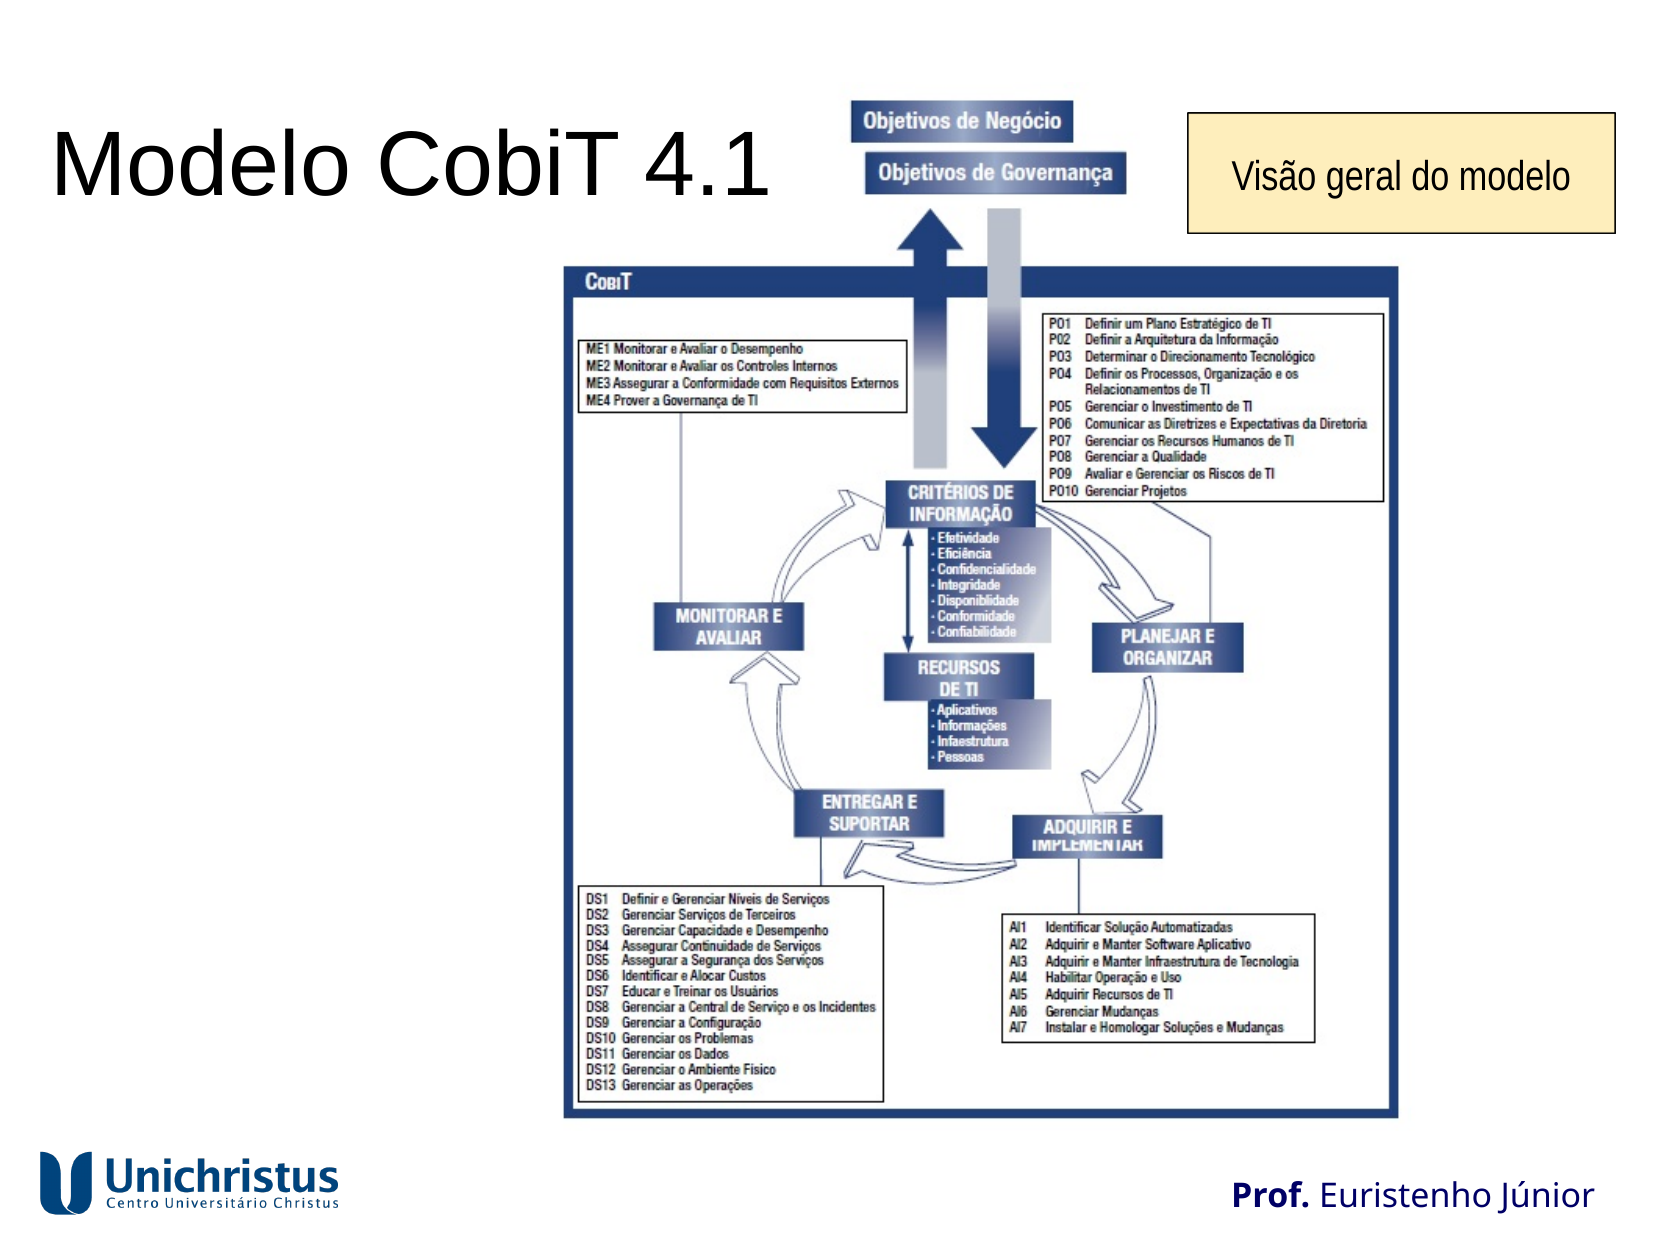

# Modelo CobiT 4.1
Visão geral do modelo
Prof. Euristenho Júnior